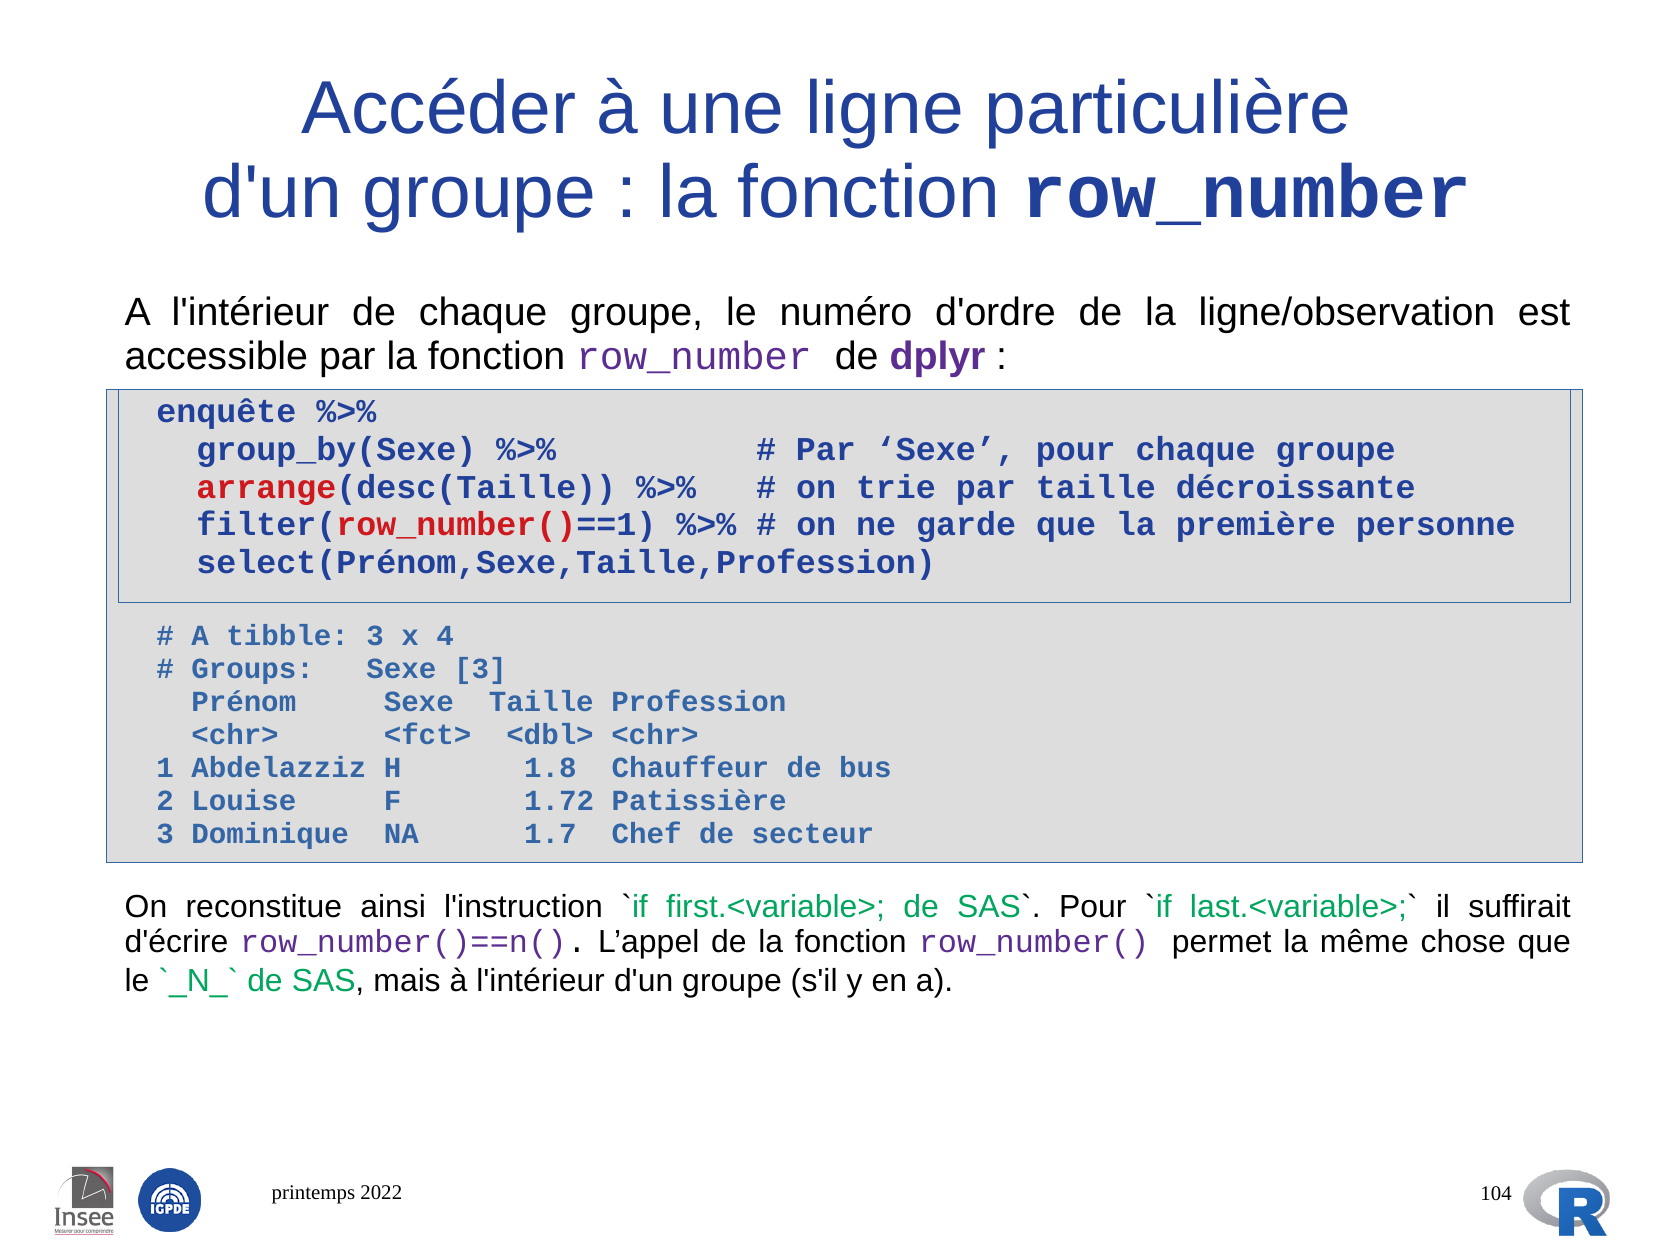

# Accéder à une ligne particulière d'un groupe : la fonction row_number
A l'intérieur de chaque groupe, le numéro d'ordre de la ligne/observation est accessible par la fonction row_number de dplyr :
On reconstitue ainsi l'instruction `if first.<variable>; de SAS`. Pour `if last.<variable>;` il suffirait d'écrire row_number()==n(). L’appel de la fonction row_number() permet la même chose que le `_N_` de SAS, mais à l'intérieur d'un groupe (s'il y en a).
enquête %>%
 group_by(Sexe) %>% # Par ‘Sexe’, pour chaque groupe
 arrange(desc(Taille)) %>% # on trie par taille décroissante
 filter(row_number()==1) %>% # on ne garde que la première personne
 select(Prénom,Sexe,Taille,Profession)
# A tibble: 3 x 4
# Groups: Sexe [3]
 Prénom Sexe Taille Profession
 <chr> <fct> <dbl> <chr>
1 Abdelazziz H 1.8 Chauffeur de bus
2 Louise F 1.72 Patissière
3 Dominique NA 1.7 Chef de secteur
printemps 2022
104